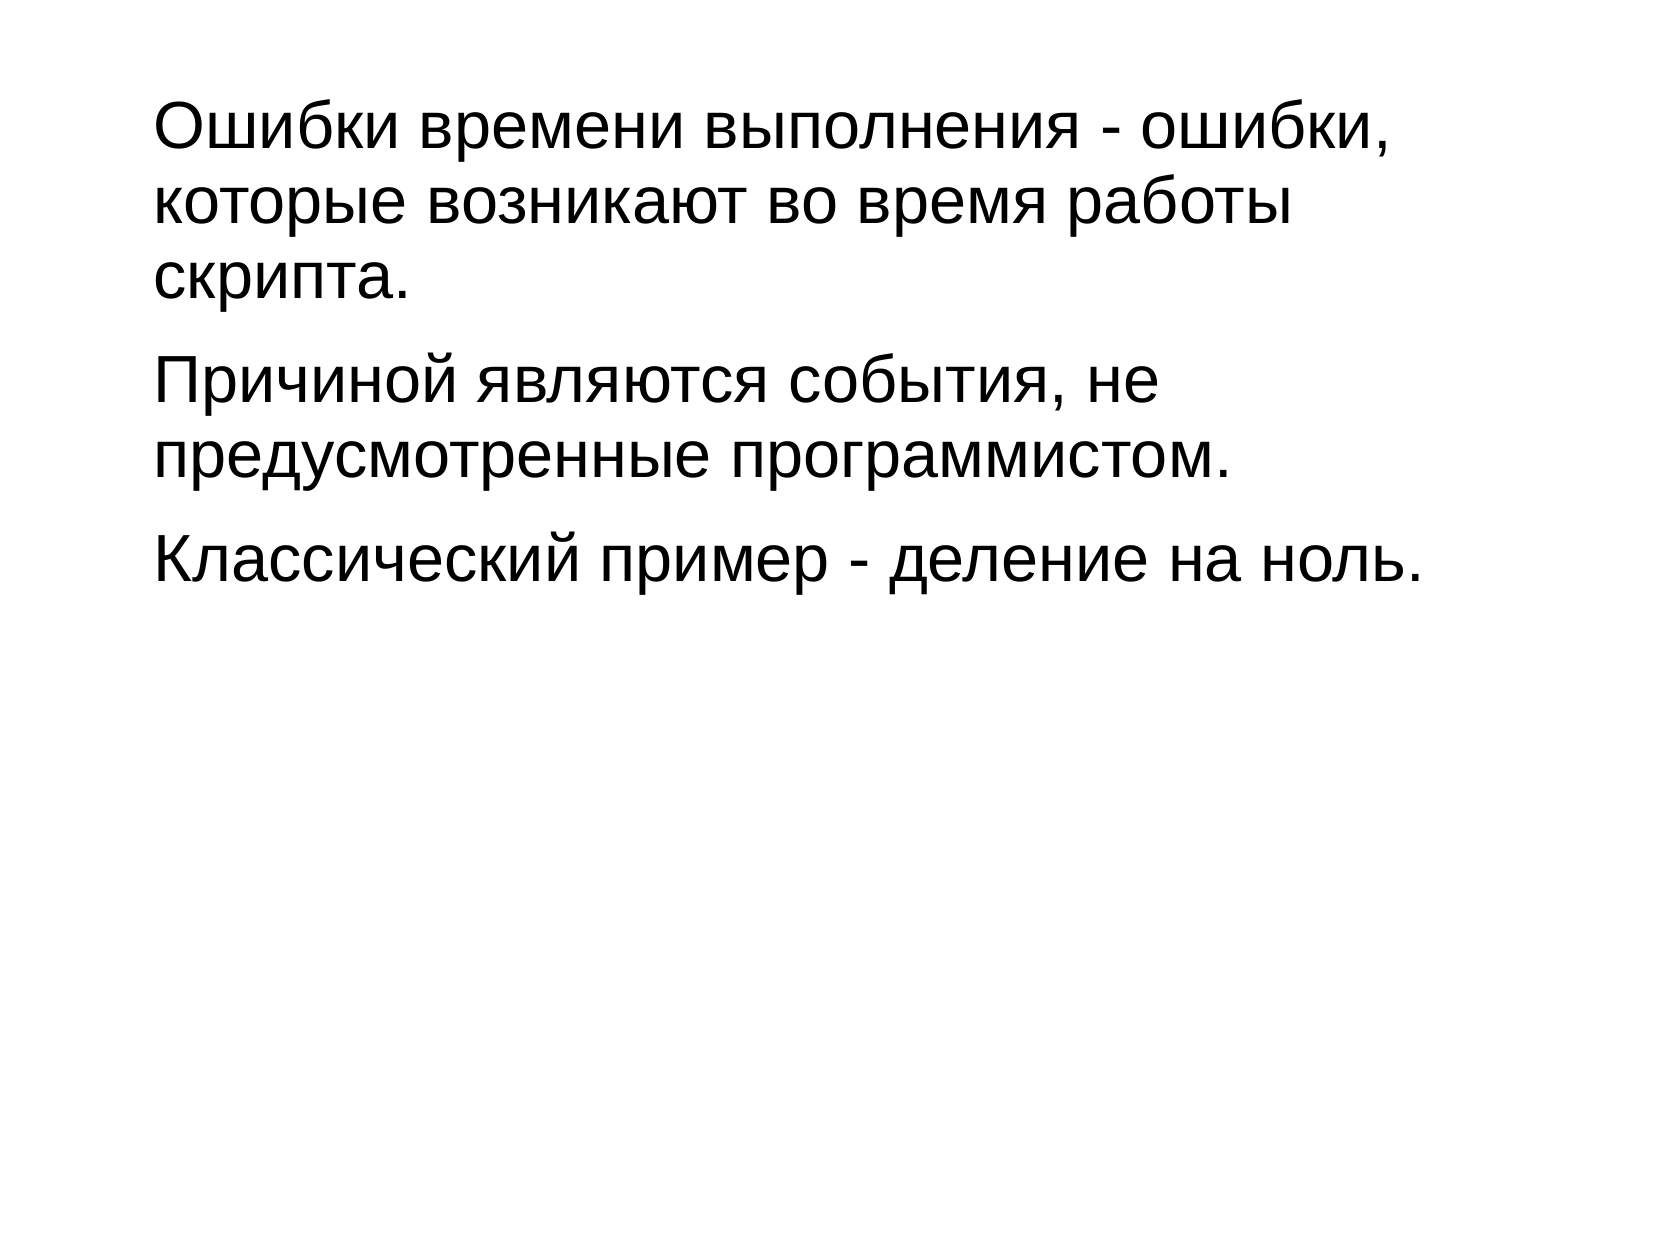

# Ошибки времени выполнения - ошибки, которые возникают во время работы скрипта.
Причиной являются события, не предусмотренные программистом.
Классический пример - деление на ноль.